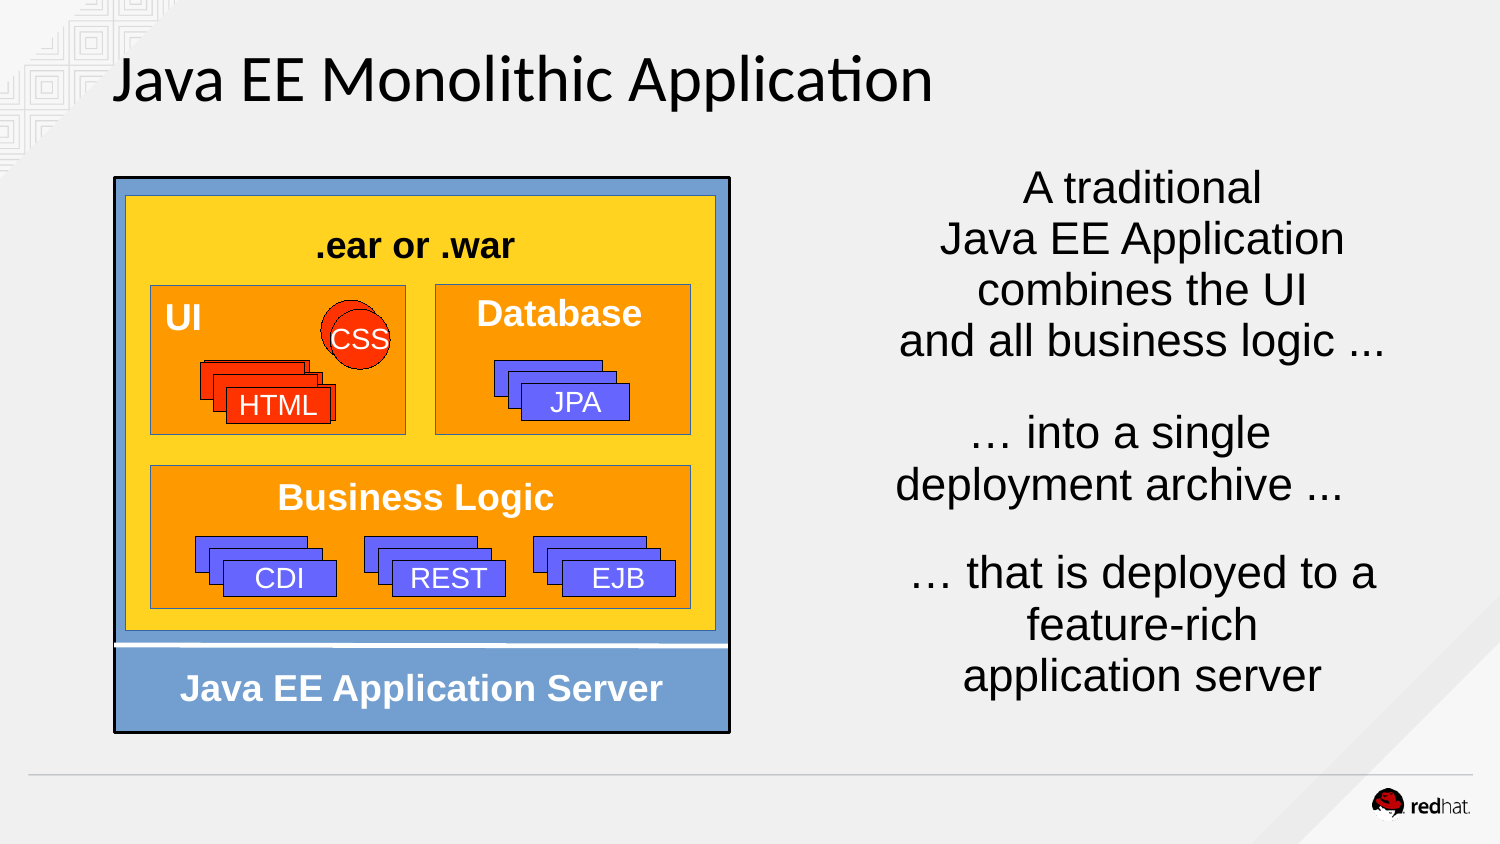

# Java EE Monolithic Application
A traditional
Java EE Application
combines the UI
and all business logic ...
Java EE Application Server
.ear or .war
Database
UI
CSS
HTML
JPA
HTML
Business Logic
CDI
REST
EJB
… into a single
deployment archive ...
… that is deployed to a
feature-rich
application server